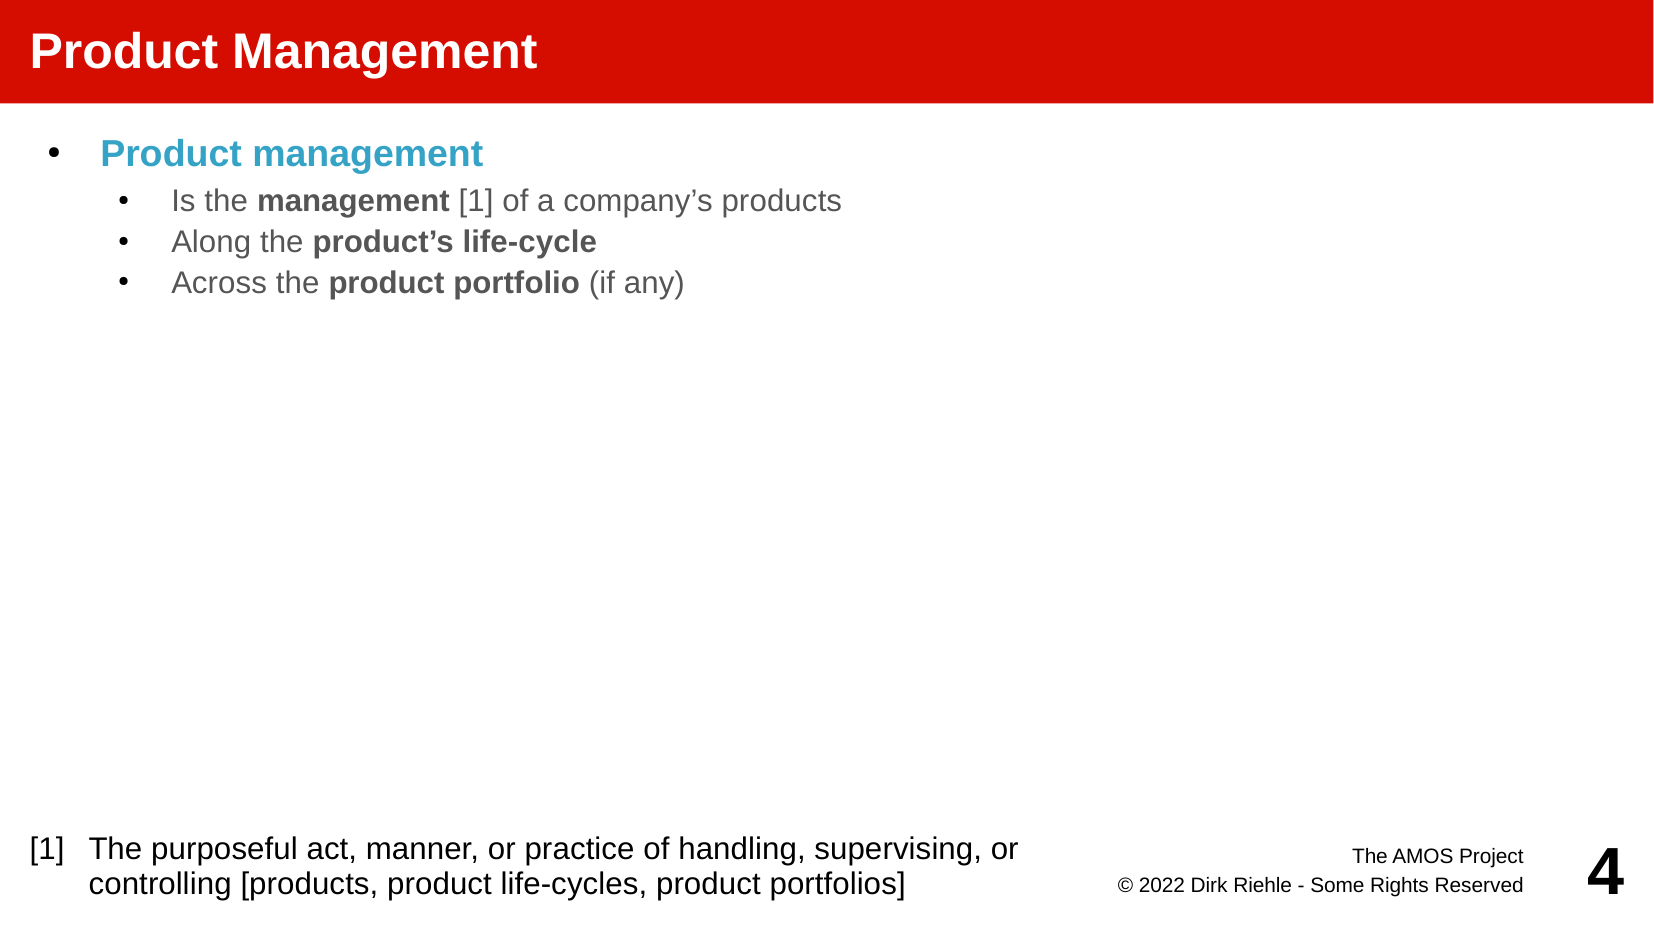

# Product Management
Product management
Is the management [1] of a company’s products
Along the product’s life-cycle
Across the product portfolio (if any)
[1]	The purposeful act, manner, or practice of handling, supervising, or controlling [products, product life-cycles, product portfolios]
The AMOS Project
4
© 2022 Dirk Riehle - Some Rights Reserved